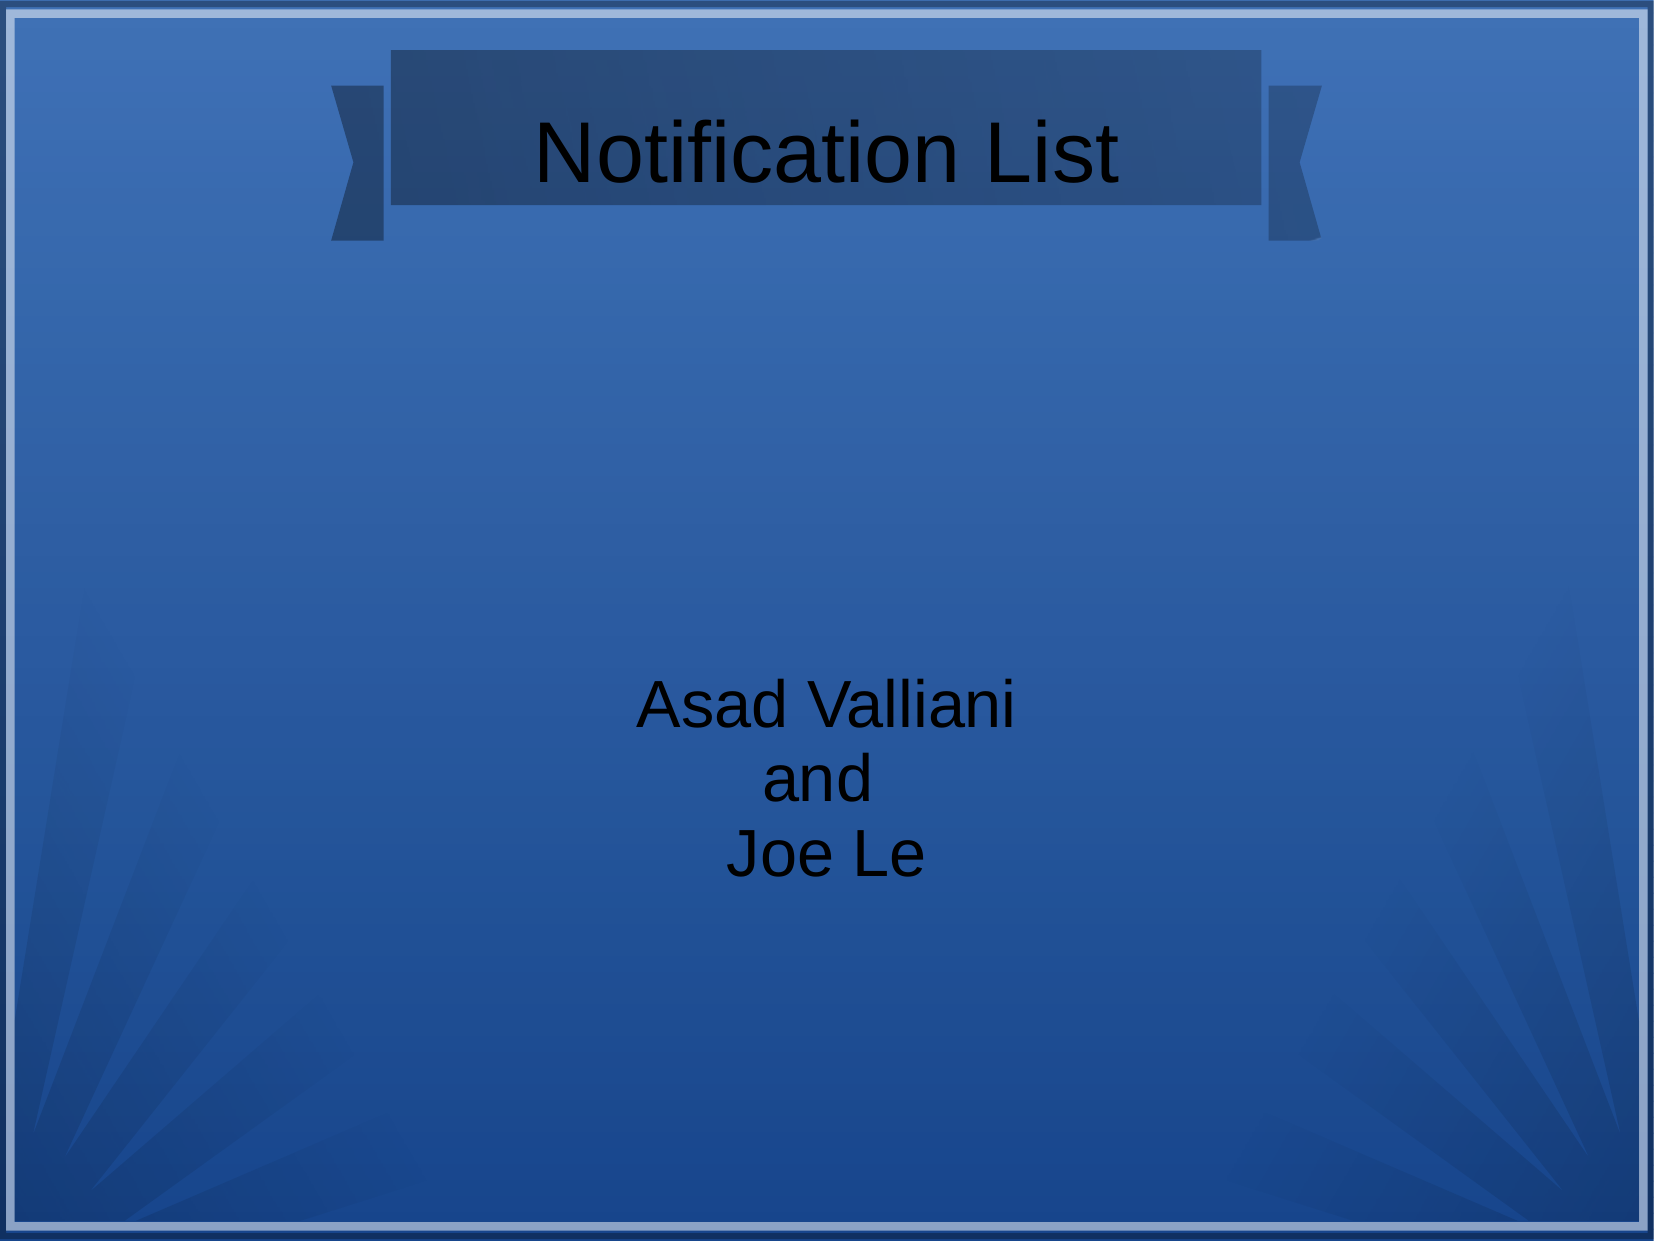

# Notification List
Asad Valliani
and
Joe Le